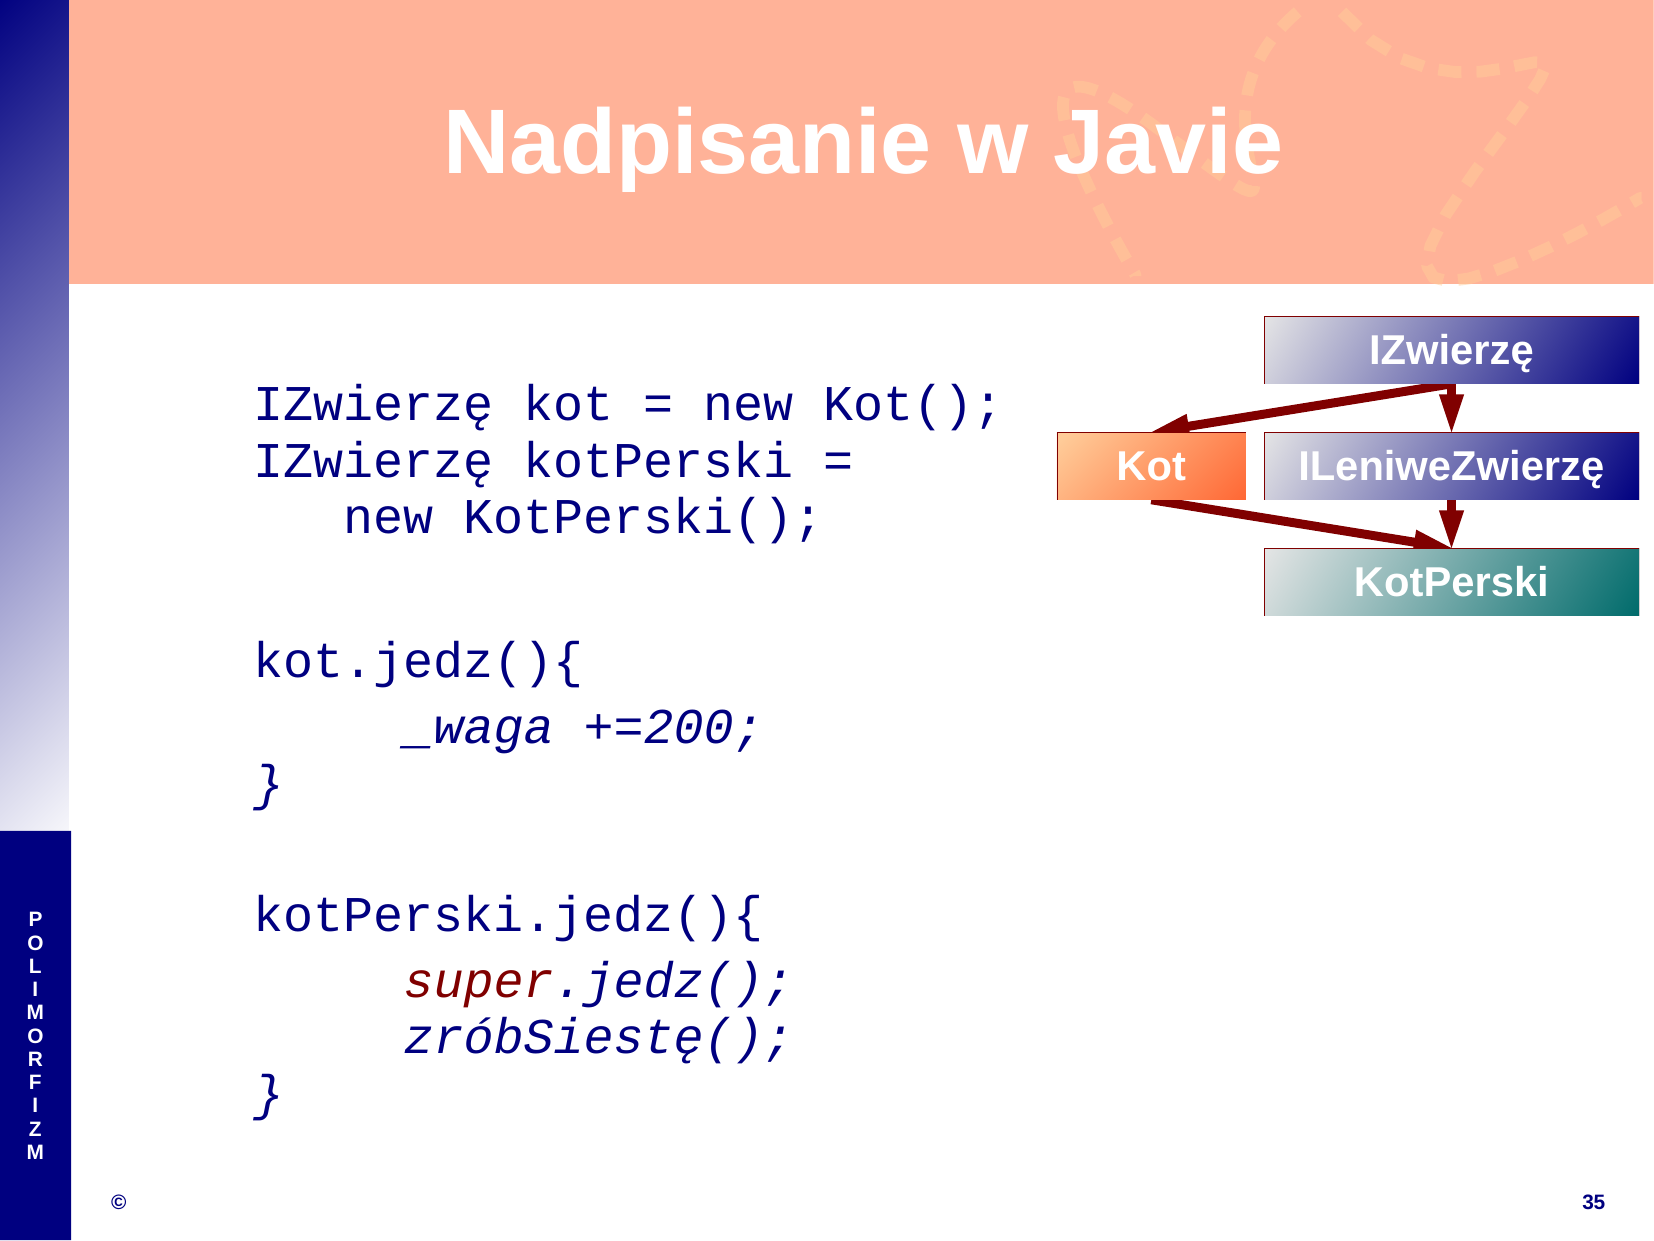

# Nadpisanie w Javie
IZwierzę
IZwierzę kot = new Kot();
IZwierzę kotPerski =
 new KotPerski();
kot.jedz(){
 _waga +=200;
}
kotPerski.jedz(){
 super.jedz();
 zróbSiestę();
}
Kot
ILeniweZwierzę
KotPerski
P
O
L
I
M
O
R
F
I
Z
M